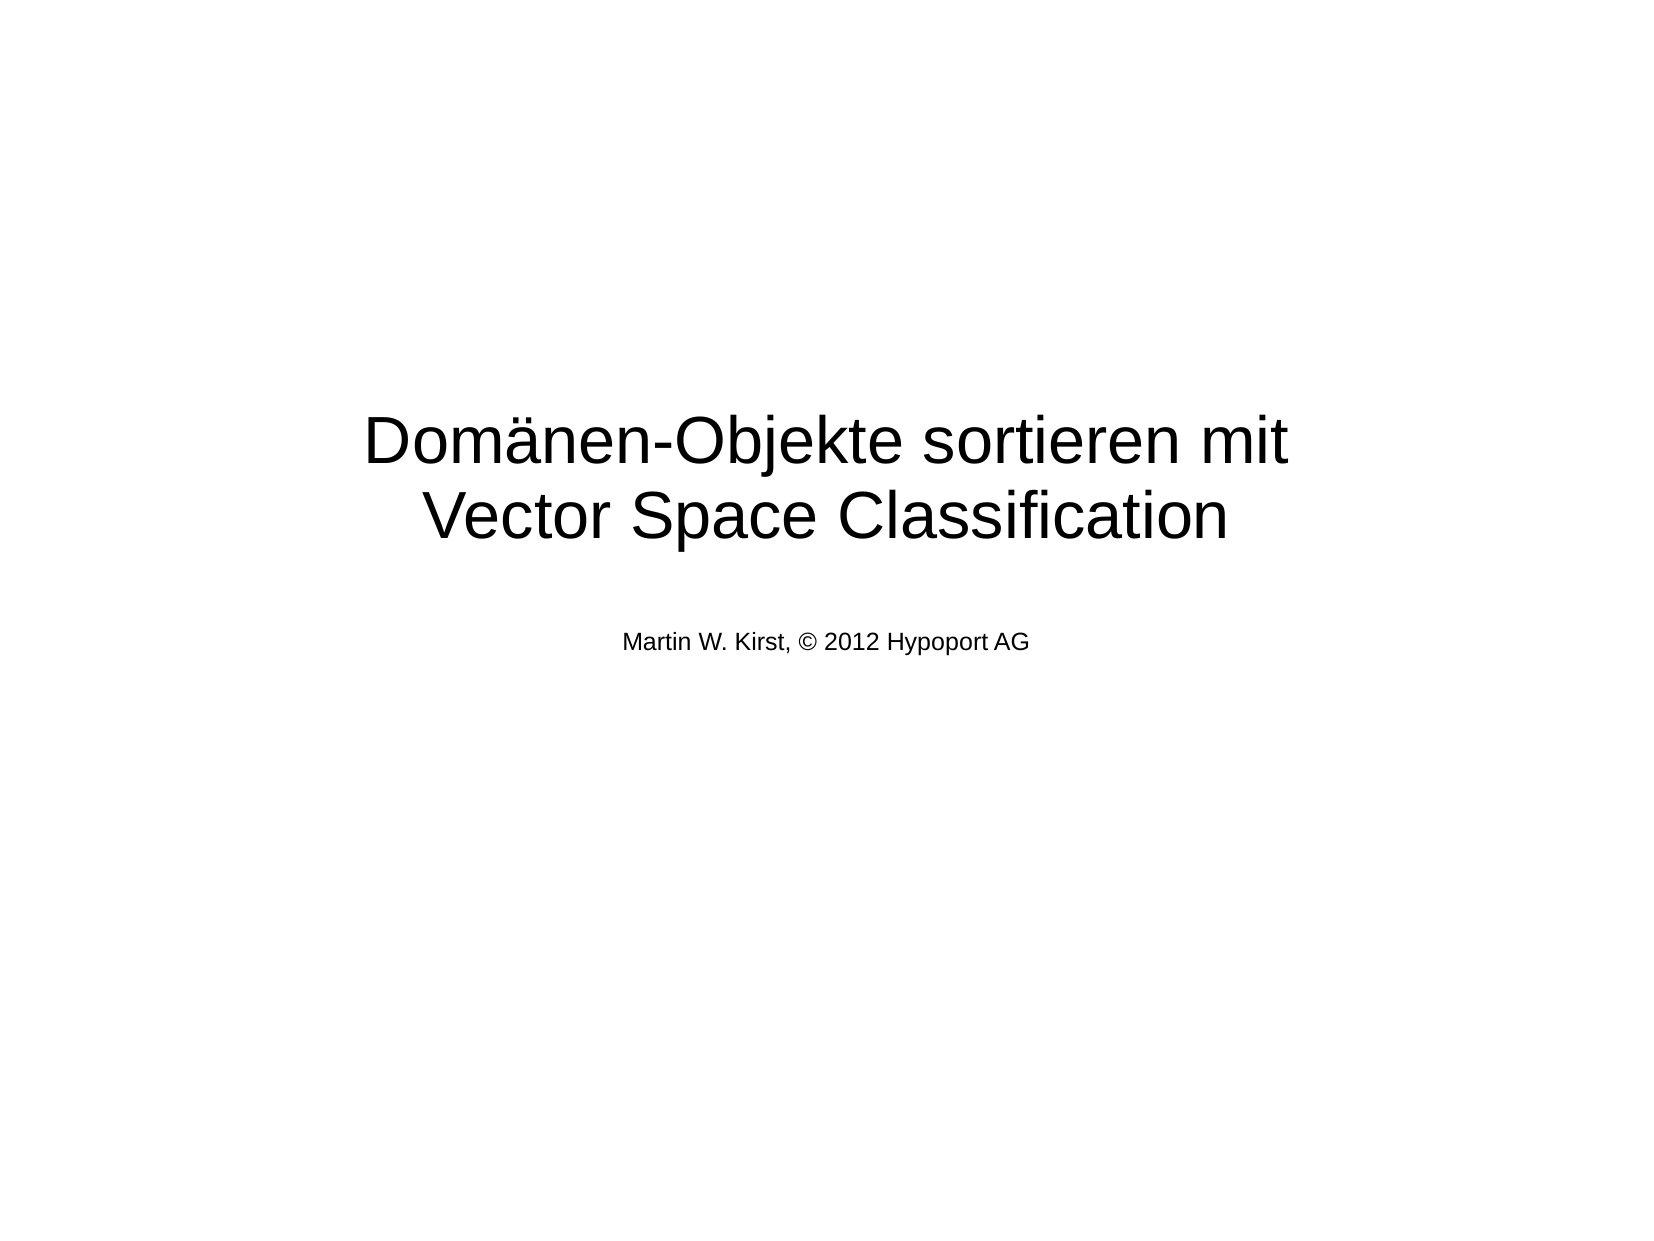

# Domänen-Objekte sortieren mit
Vector Space Classification
Martin W. Kirst, © 2012 Hypoport AG